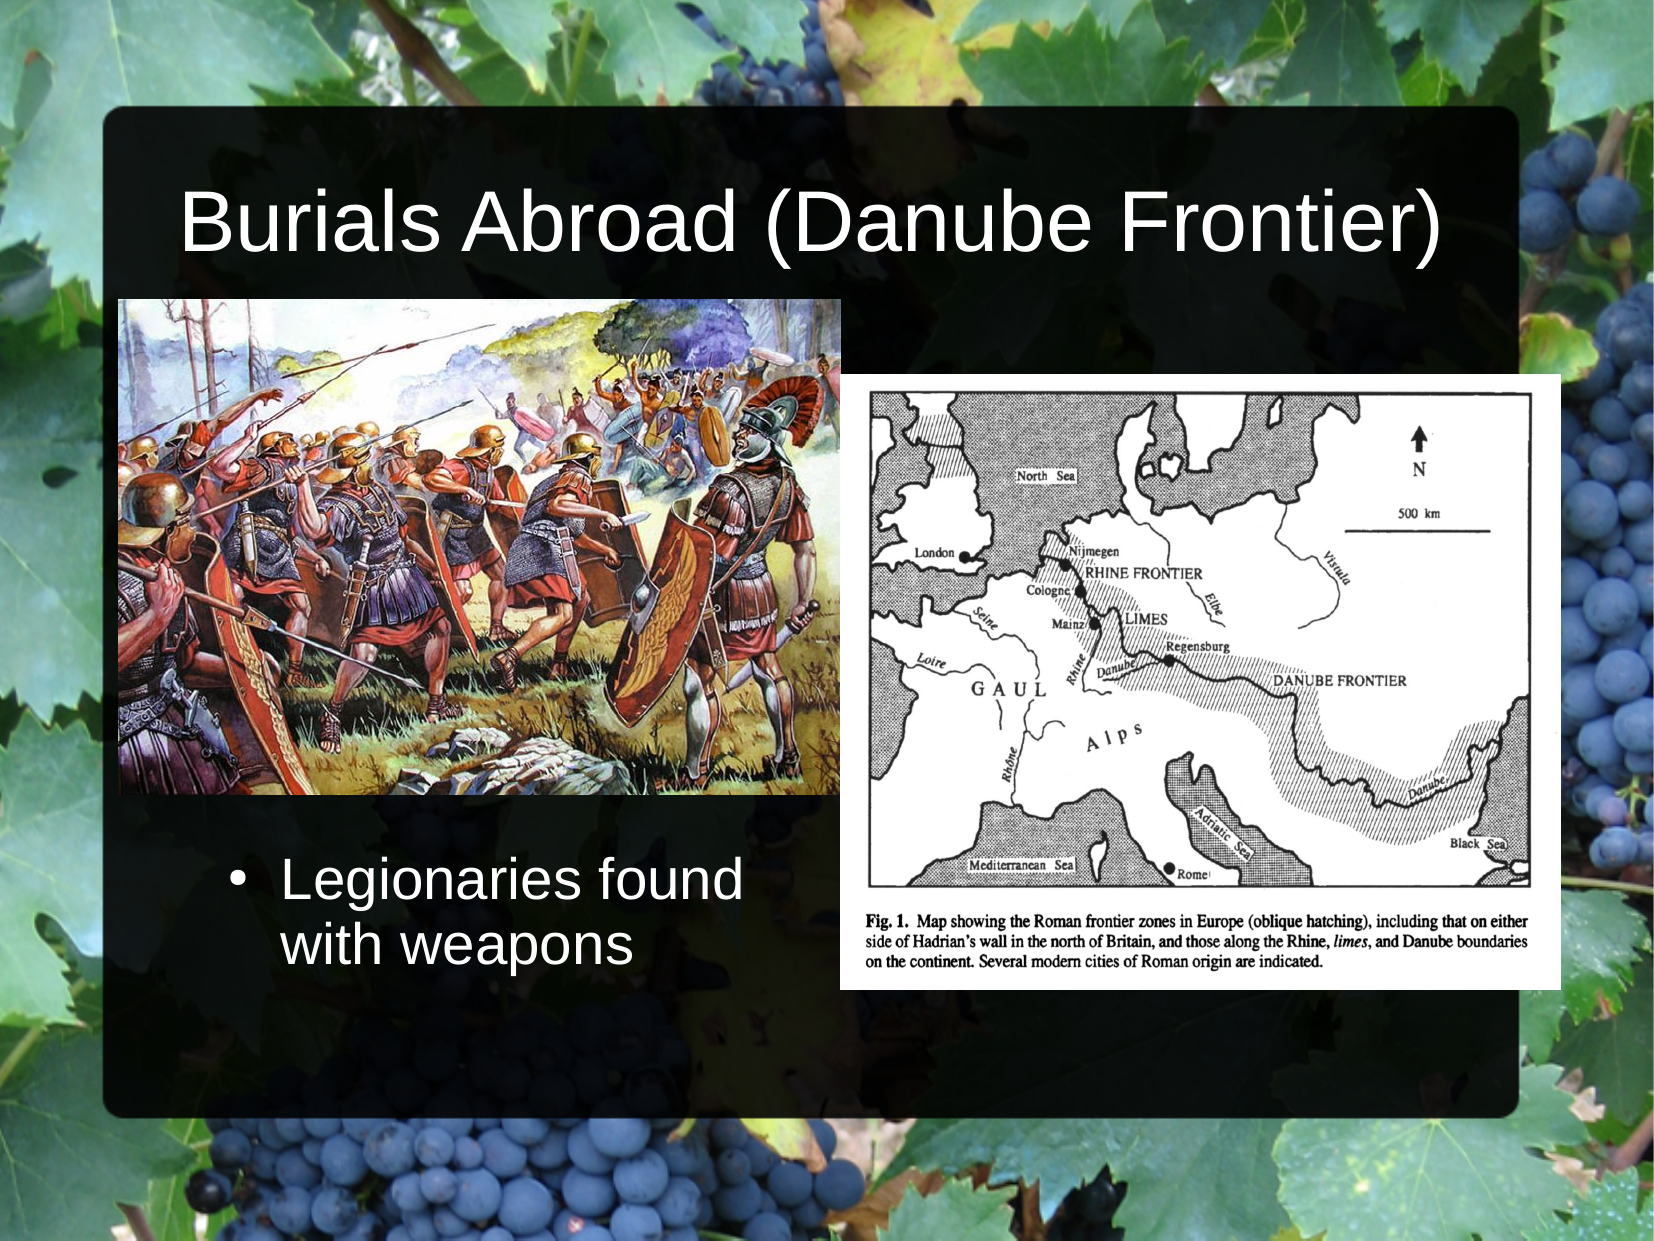

# Burials Abroad (Danube Frontier)
Legionaries found with weapons